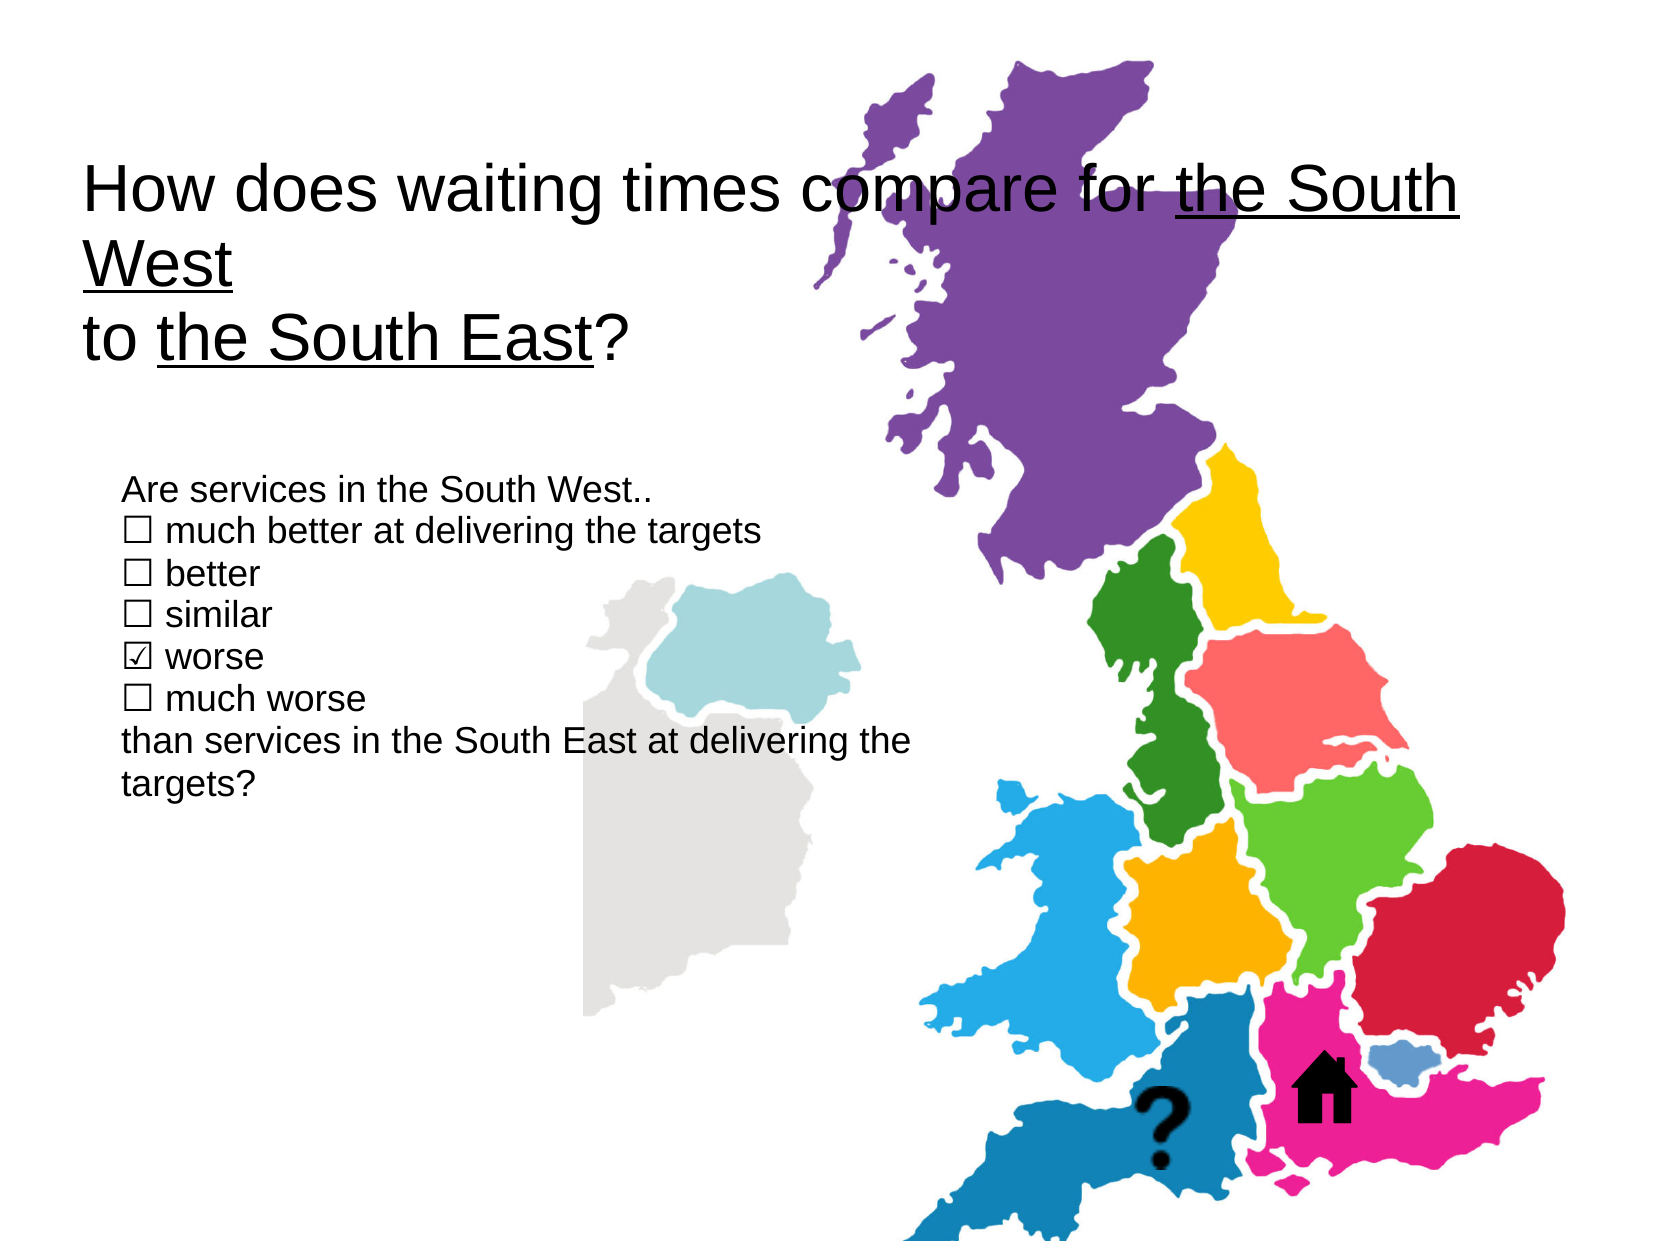

How does waiting times compare for the South West
to the South East?
Are services in the South West..
☐ much better at delivering the targets
☐ better
☐ similar
☑ worse
☐ much worse
than services in the South East at delivering the targets?